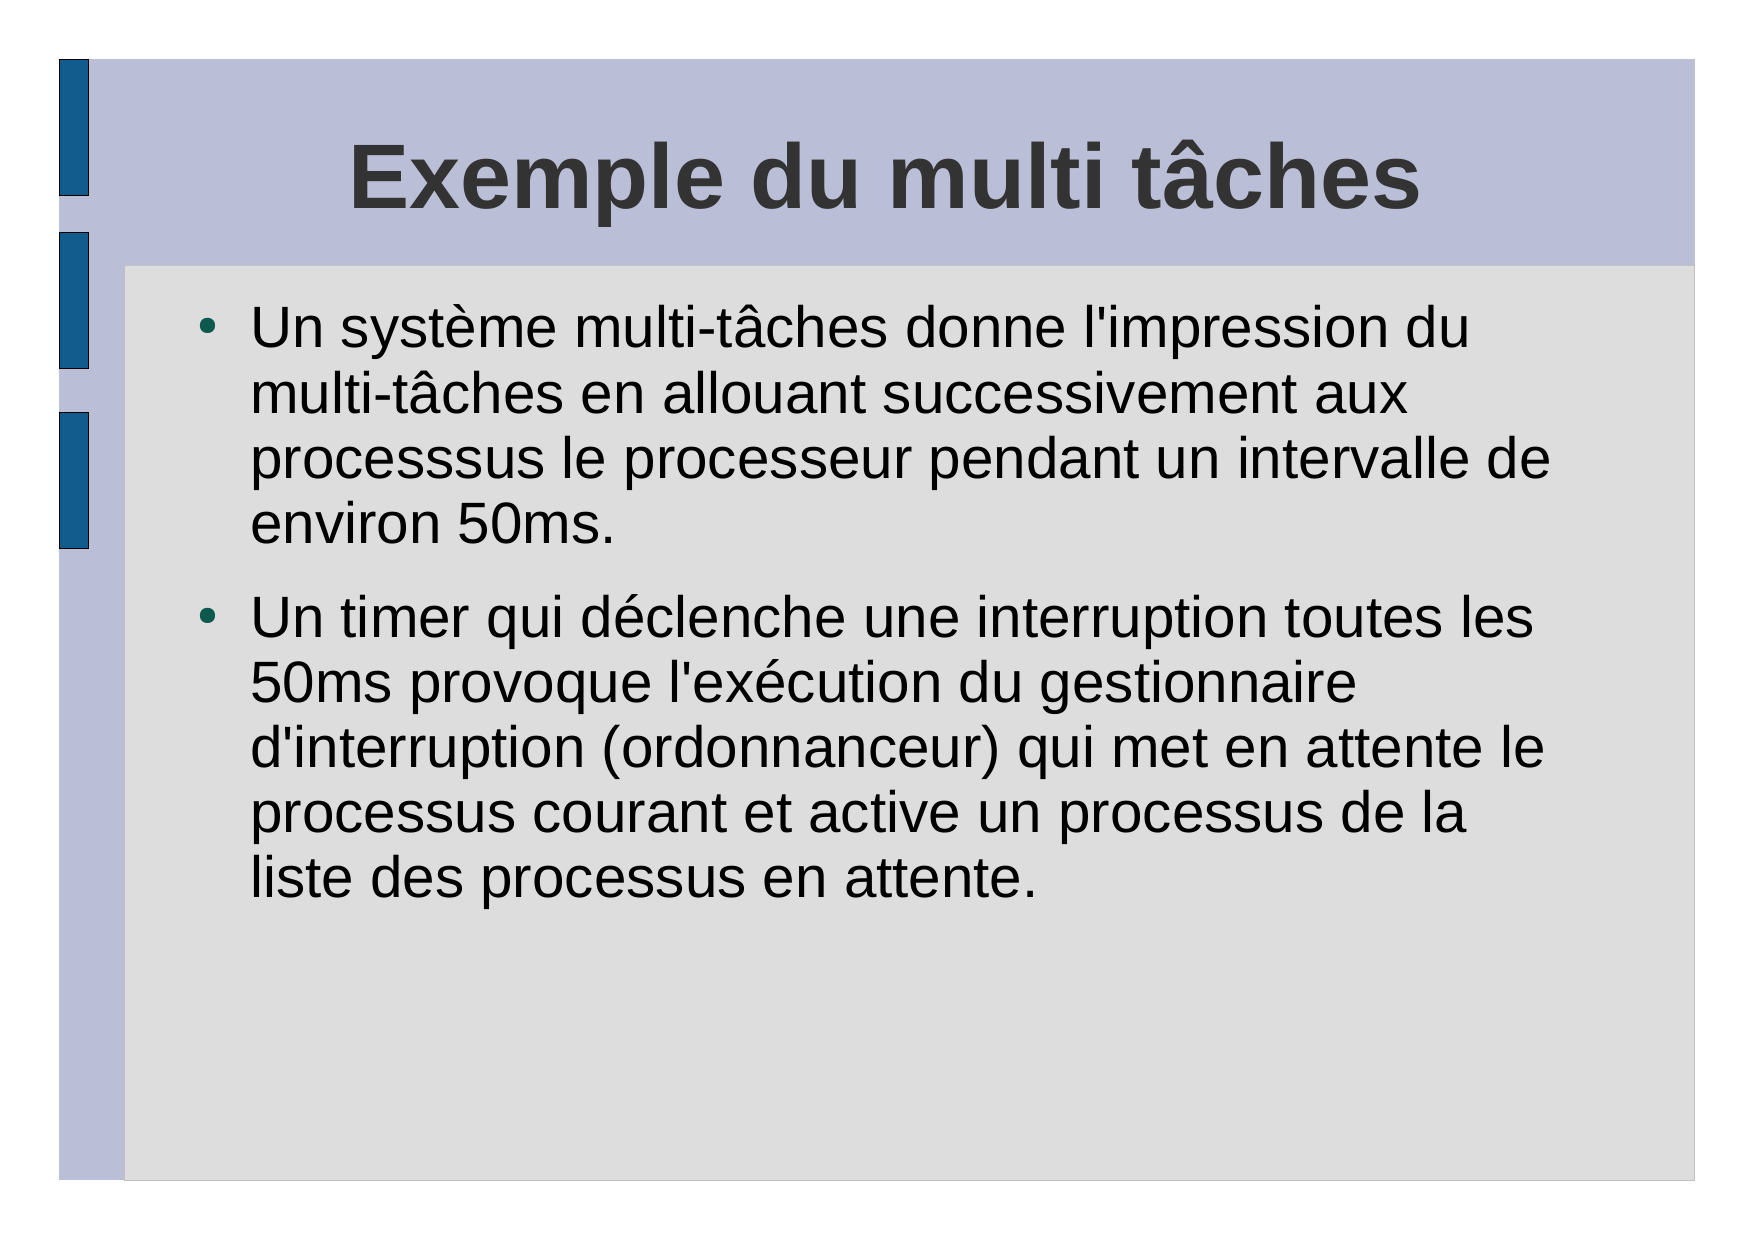

# Exemple du multi tâches
Un système multi-tâches donne l'impression du multi-tâches en allouant successivement aux processsus le processeur pendant un intervalle de environ 50ms.
Un timer qui déclenche une interruption toutes les 50ms provoque l'exécution du gestionnaire d'interruption (ordonnanceur) qui met en attente le processus courant et active un processus de la liste des processus en attente.